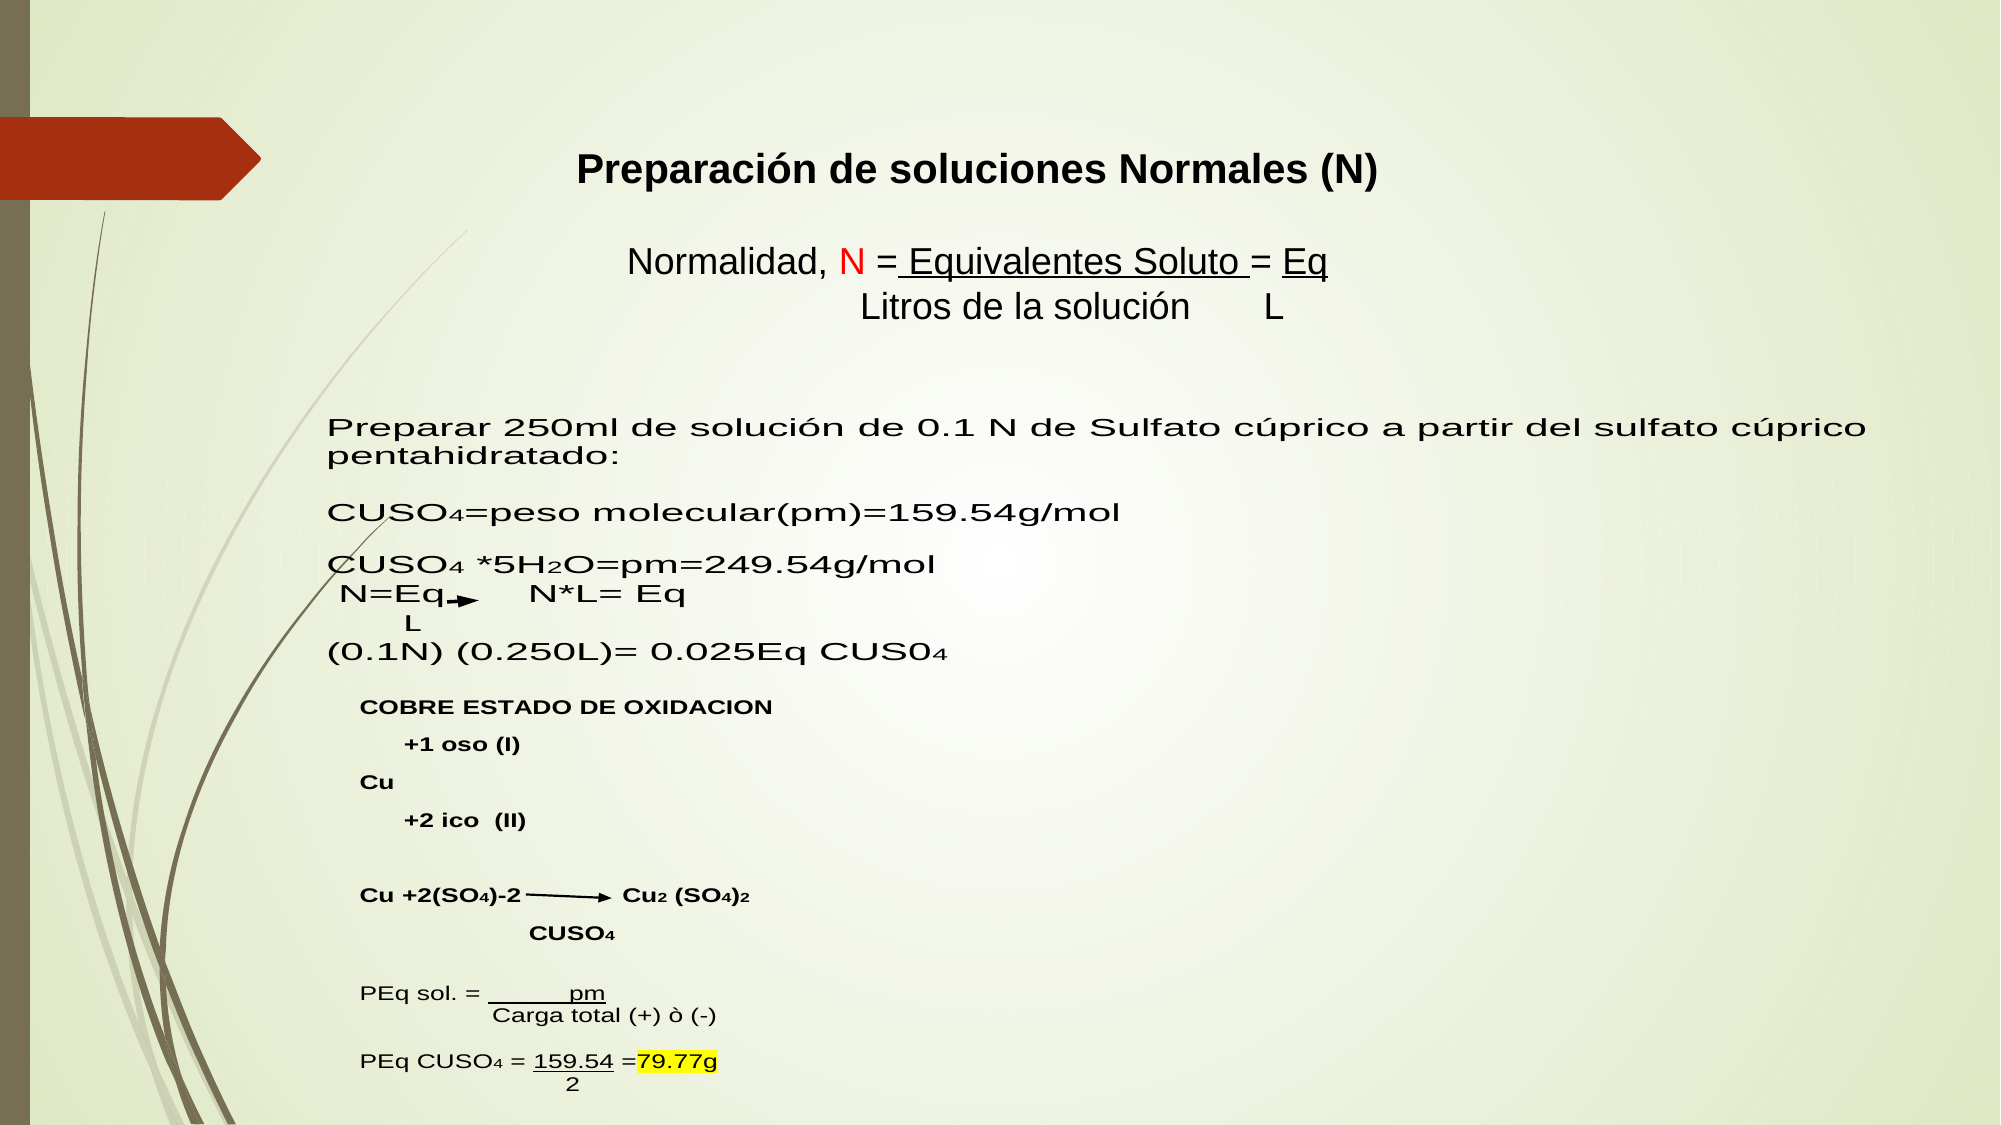

Preparación de soluciones Normales (N)
Normalidad, N = Equivalentes Soluto = Eq
 Litros de la solución L